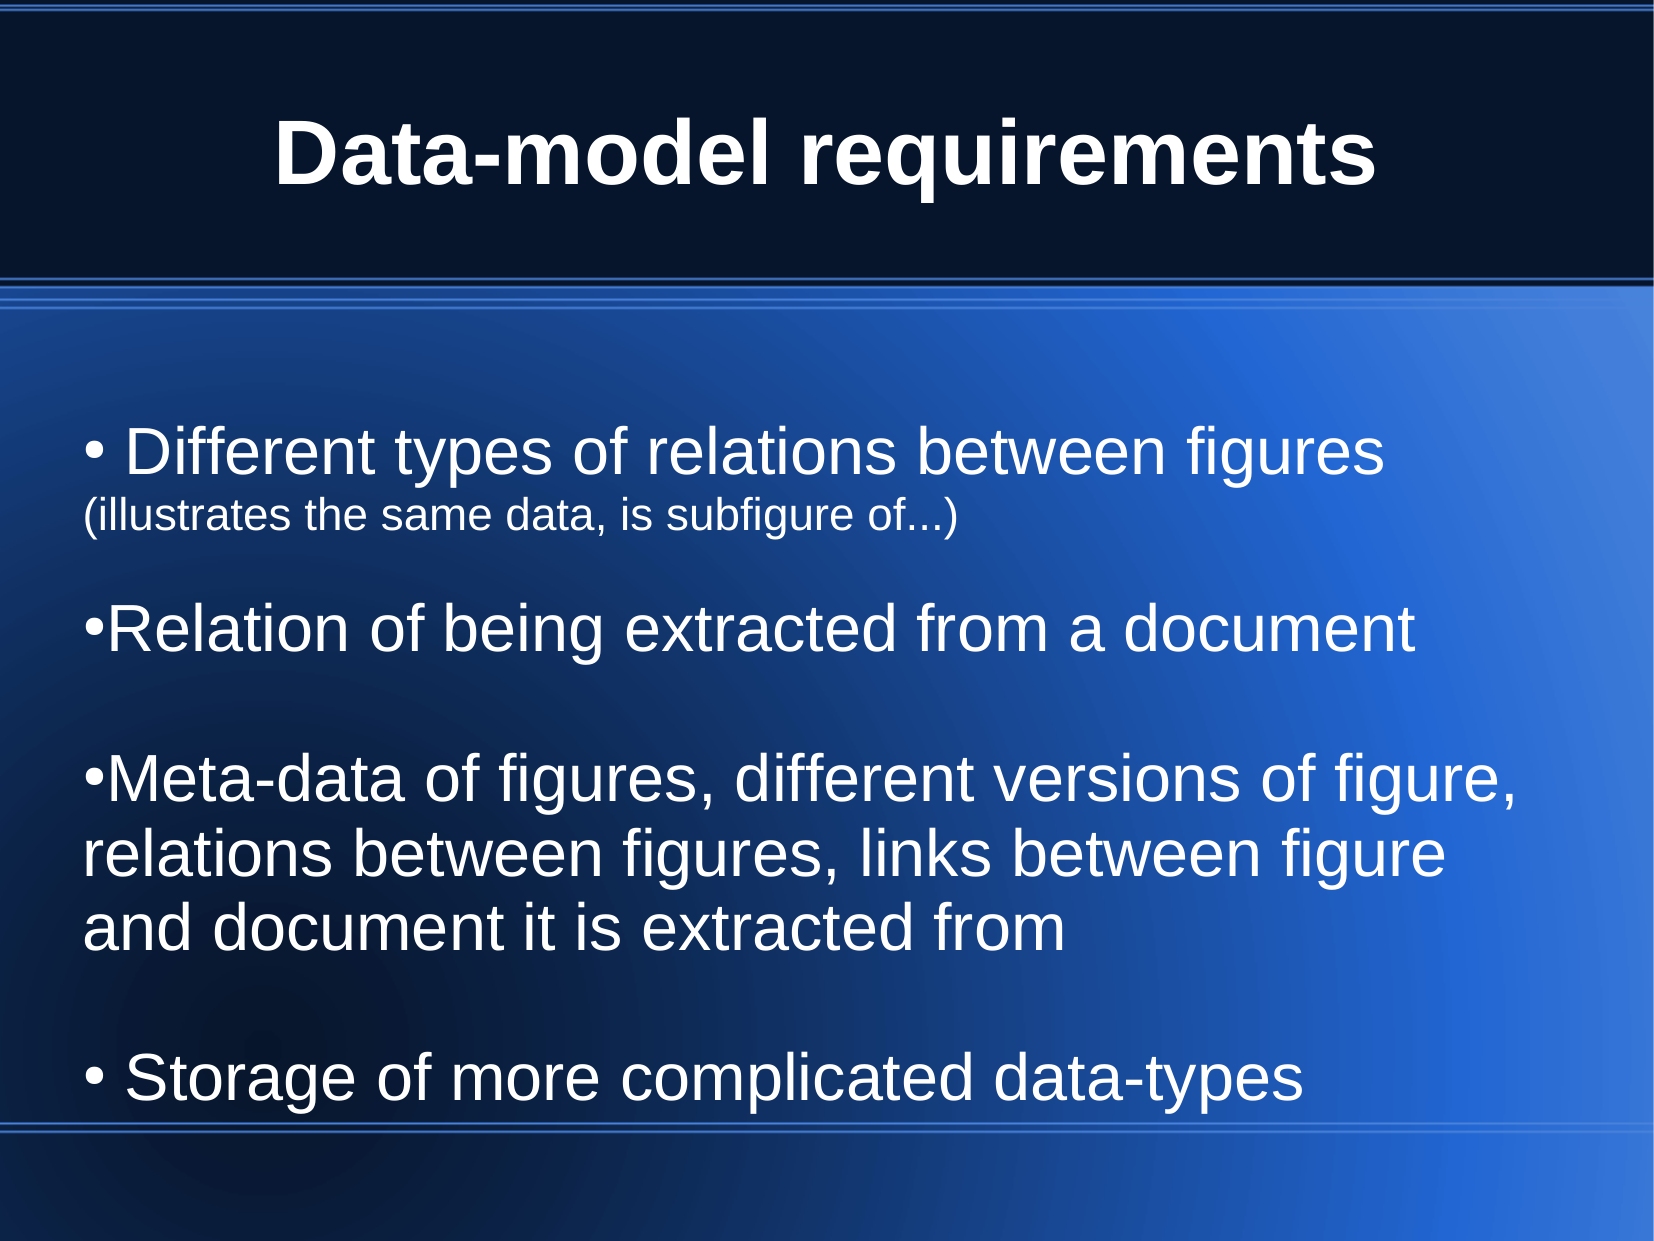

# Data-model requirements
 Different types of relations between figures (illustrates the same data, is subfigure of...)
Relation of being extracted from a document
Meta-data of figures, different versions of figure, relations between figures, links between figure and document it is extracted from
 Storage of more complicated data-types